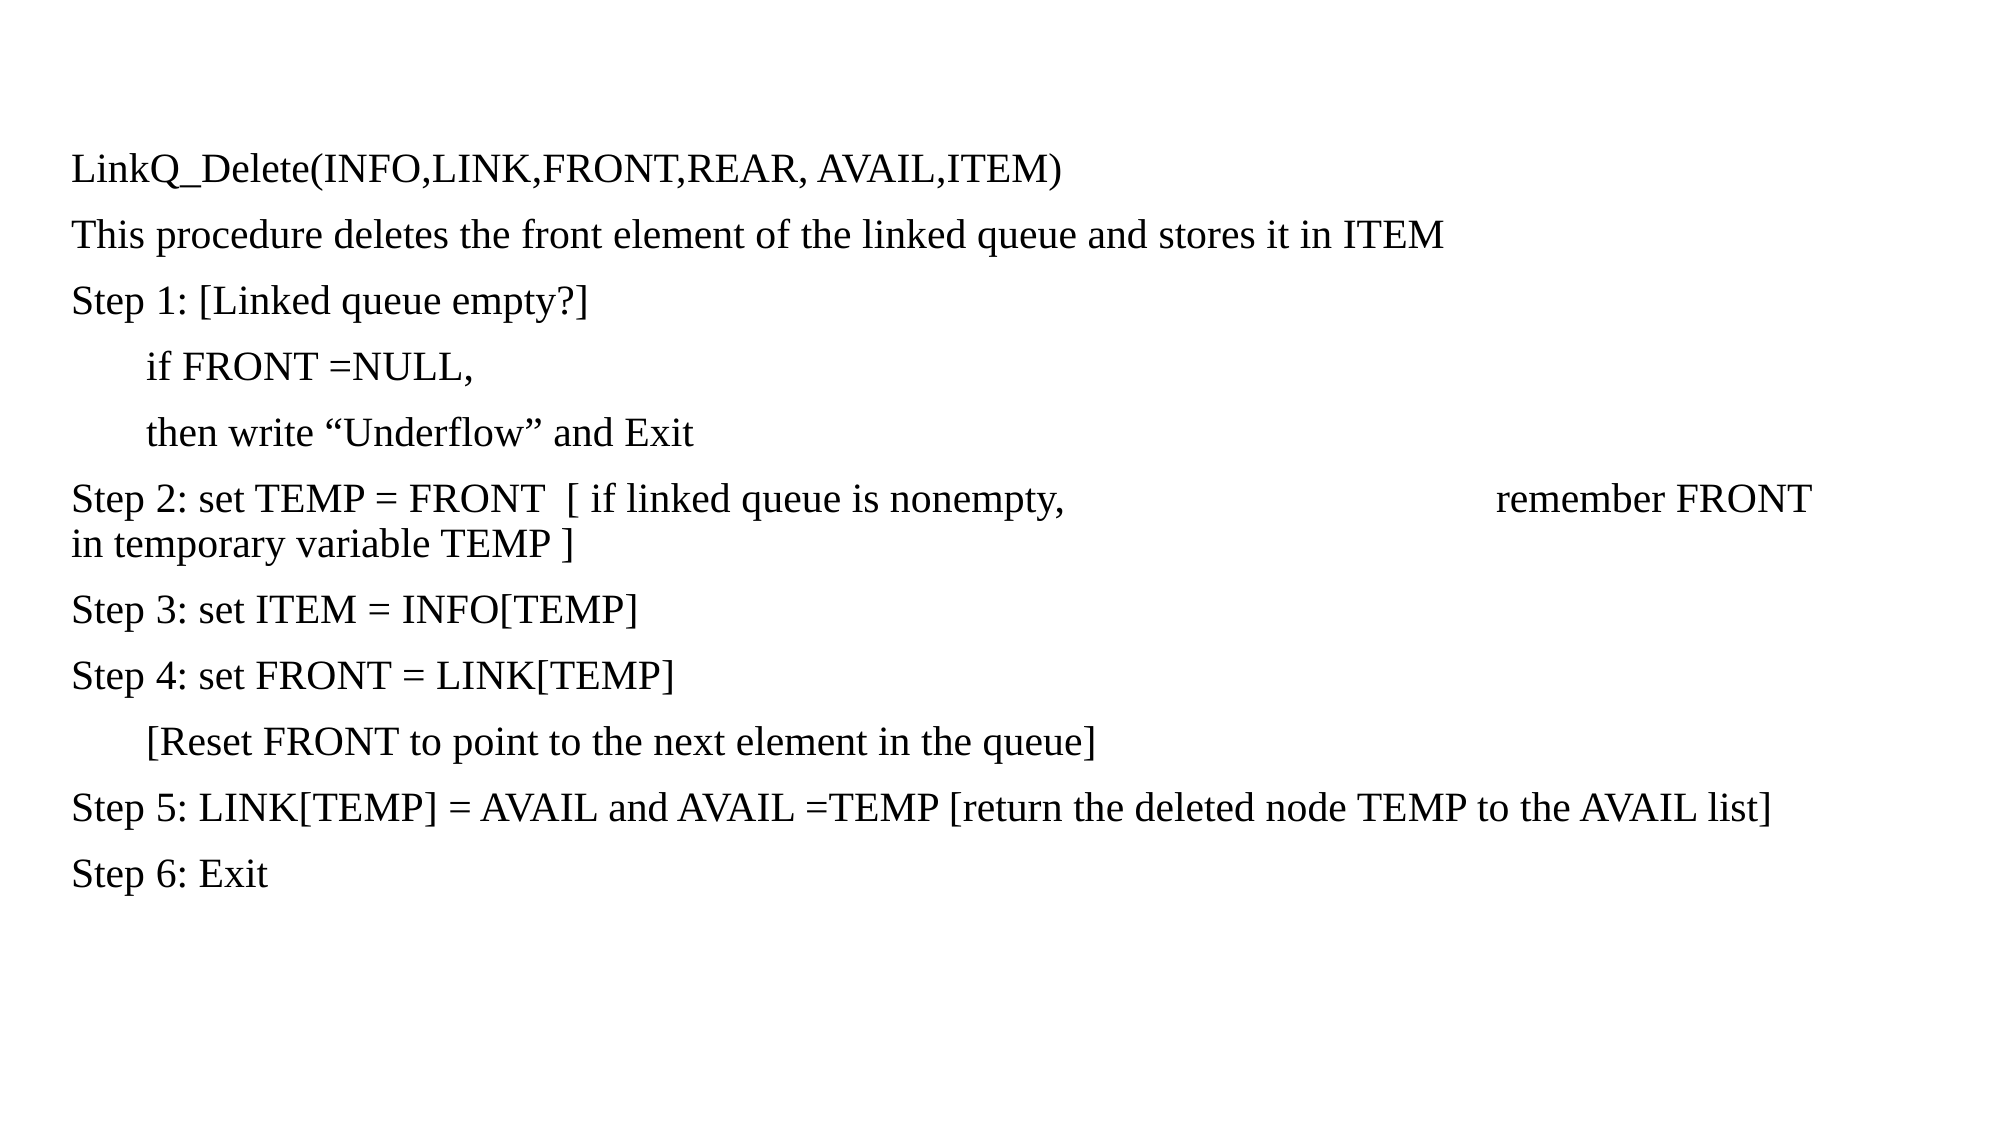

# LinkQ_Delete(INFO,LINK,FRONT,REAR, AVAIL,ITEM)
This procedure deletes the front element of the linked queue and stores it in ITEM
Step 1: [Linked queue empty?]
	if FRONT =NULL,
	then write “Underflow” and Exit
Step 2: set TEMP = FRONT [ if linked queue is nonempty, 						remember FRONT in temporary variable TEMP ]
Step 3: set ITEM = INFO[TEMP]
Step 4: set FRONT = LINK[TEMP]
	[Reset FRONT to point to the next element in the queue]
Step 5: LINK[TEMP] = AVAIL and AVAIL =TEMP [return the deleted node TEMP to the AVAIL list]
Step 6: Exit